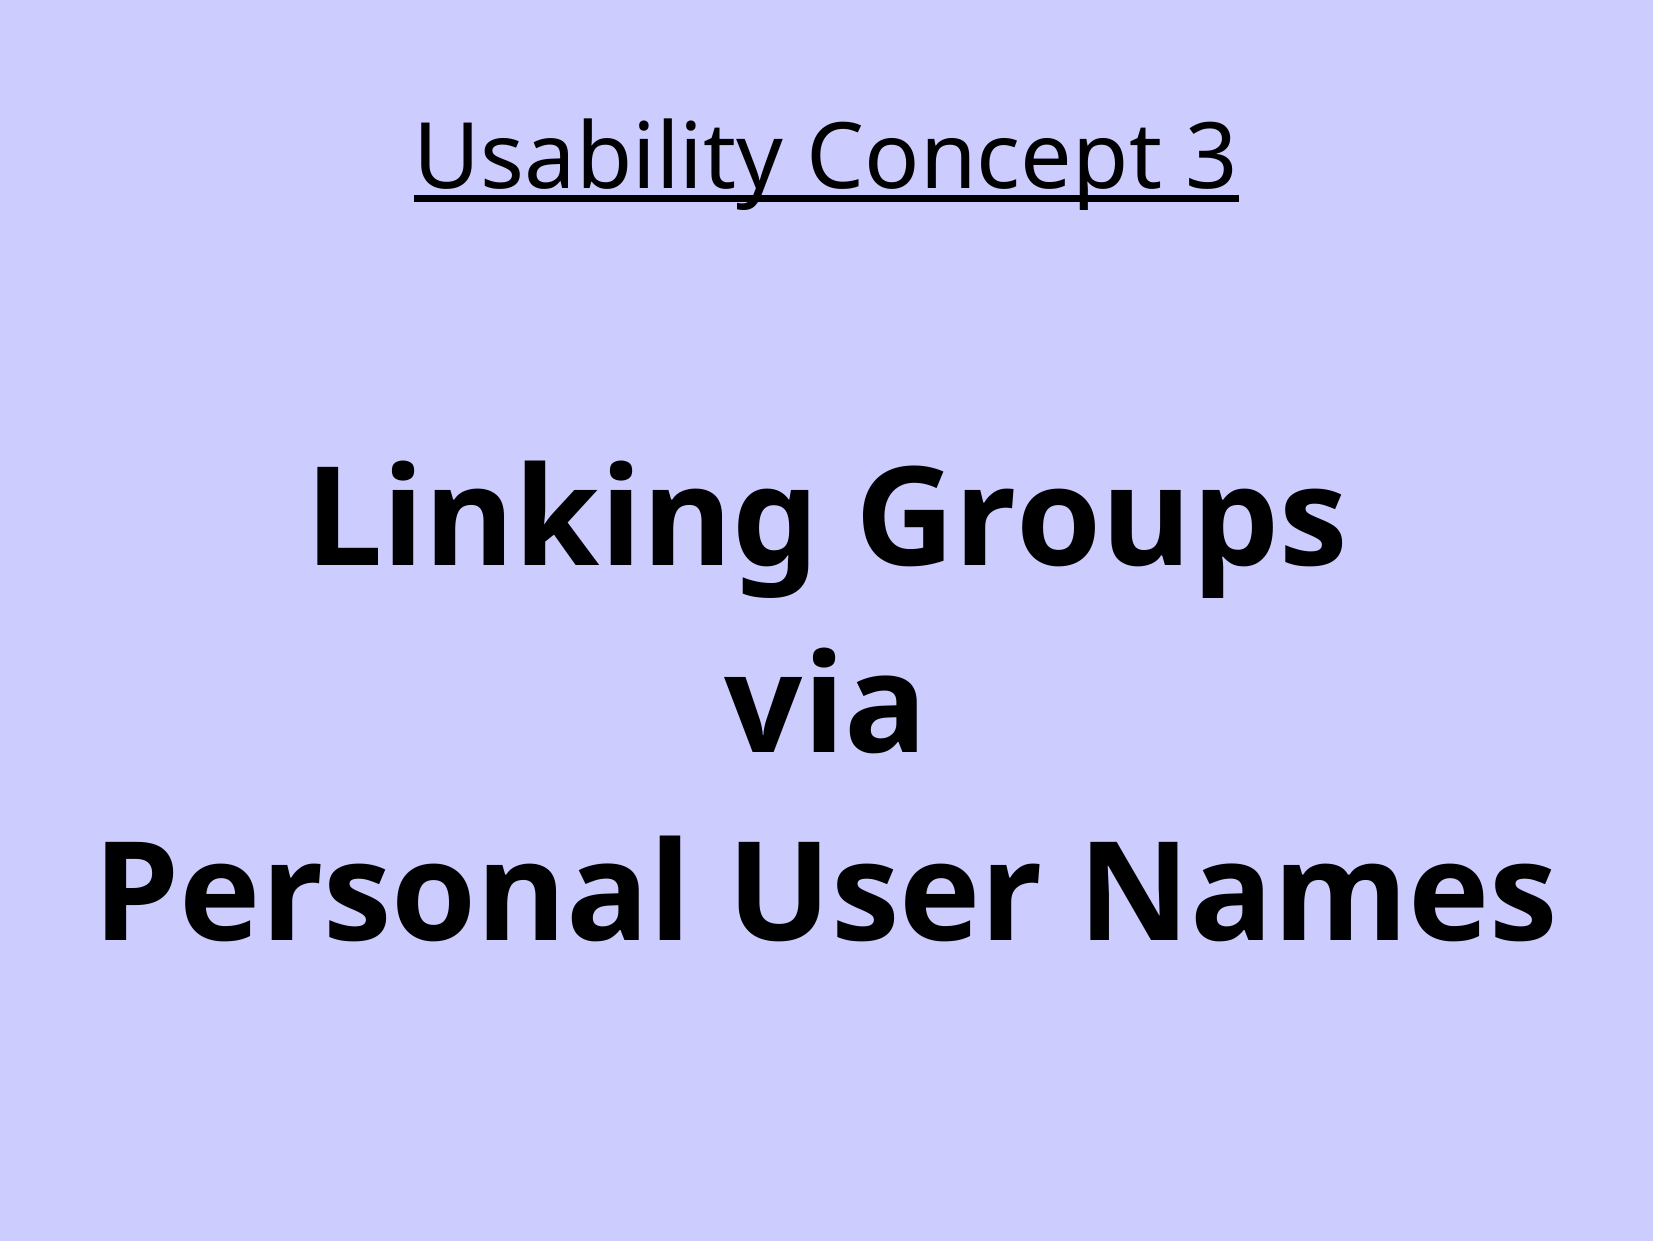

# Usability Concept 3
Linking Groups
via
Personal User Names